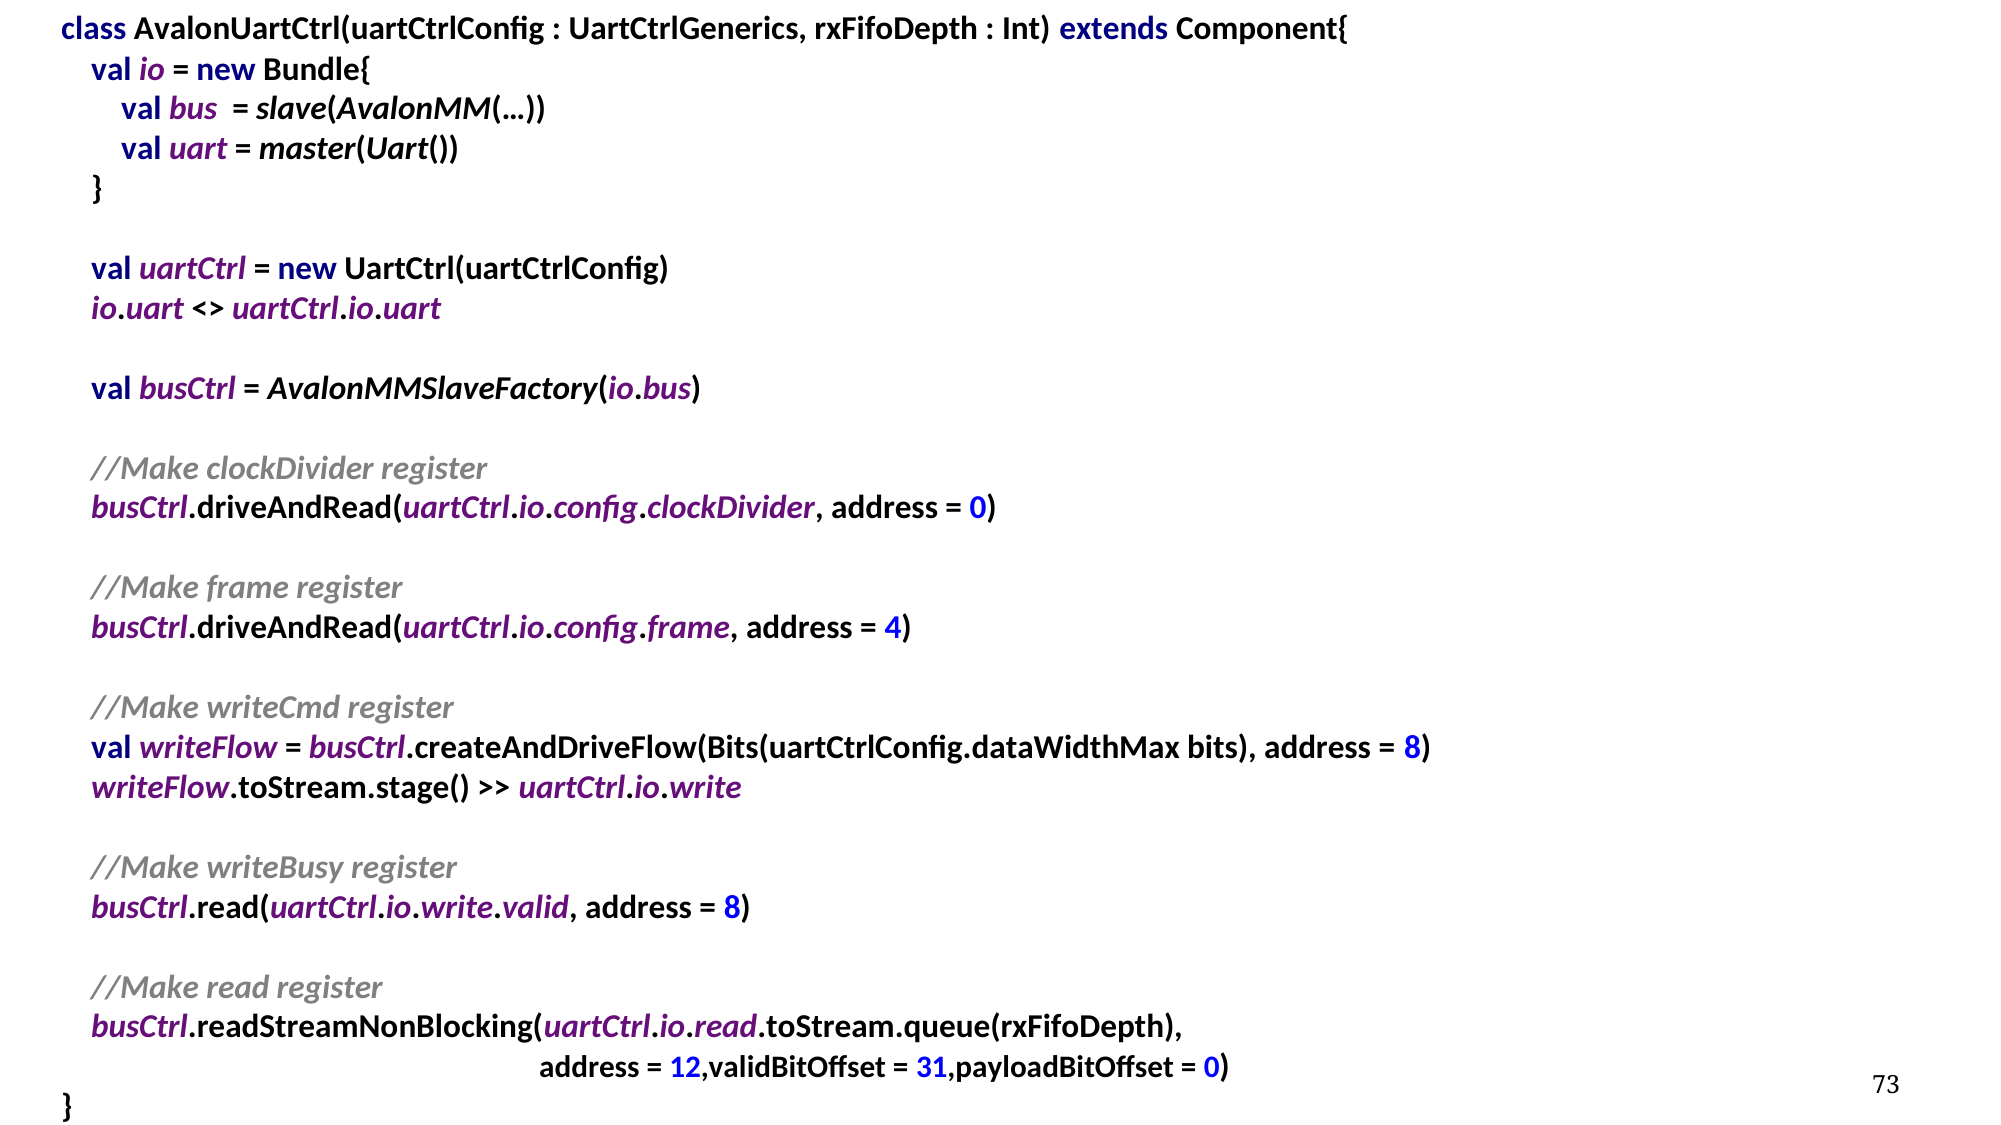

class AvalonUartCtrl(uartCtrlConfig : UartCtrlGenerics, rxFifoDepth : Int) extends Component{
 val io = new Bundle{
 val bus = slave(AvalonMM(…))
 val uart = master(Uart())
 }
 val uartCtrl = new UartCtrl(uartCtrlConfig)
 io.uart <> uartCtrl.io.uart
 val busCtrl = AvalonMMSlaveFactory(io.bus)
 //Make clockDivider register
 busCtrl.driveAndRead(uartCtrl.io.config.clockDivider, address = 0)
 //Make frame register
 busCtrl.driveAndRead(uartCtrl.io.config.frame, address = 4)
 //Make writeCmd register
 val writeFlow = busCtrl.createAndDriveFlow(Bits(uartCtrlConfig.dataWidthMax bits), address = 8)
 writeFlow.toStream.stage() >> uartCtrl.io.write
 //Make writeBusy register
 busCtrl.read(uartCtrl.io.write.valid, address = 8)
 //Make read register
 busCtrl.readStreamNonBlocking(uartCtrl.io.read.toStream.queue(rxFifoDepth),
			 address = 12,validBitOffset = 31,payloadBitOffset = 0)
}